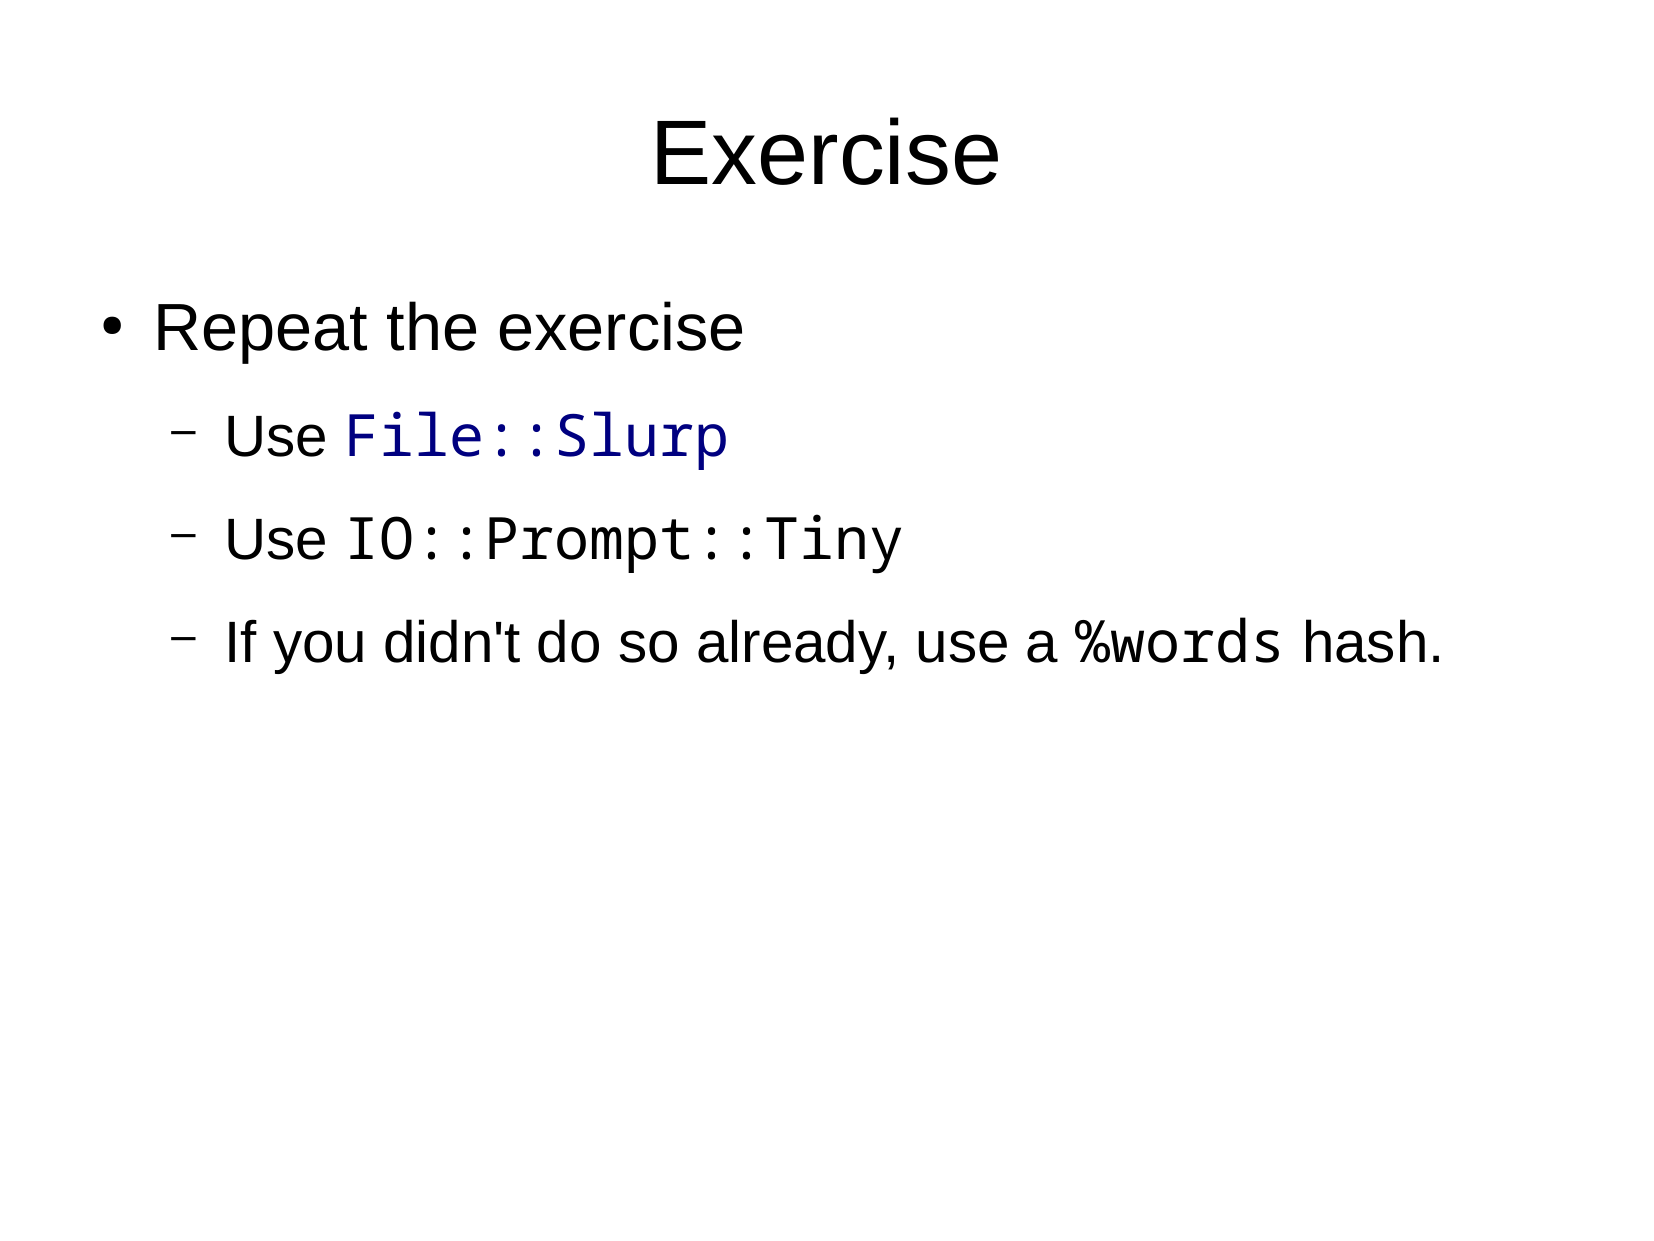

# Exercise
Repeat the exercise
Use File::Slurp
Use IO::Prompt::Tiny
If you didn't do so already, use a %words hash.